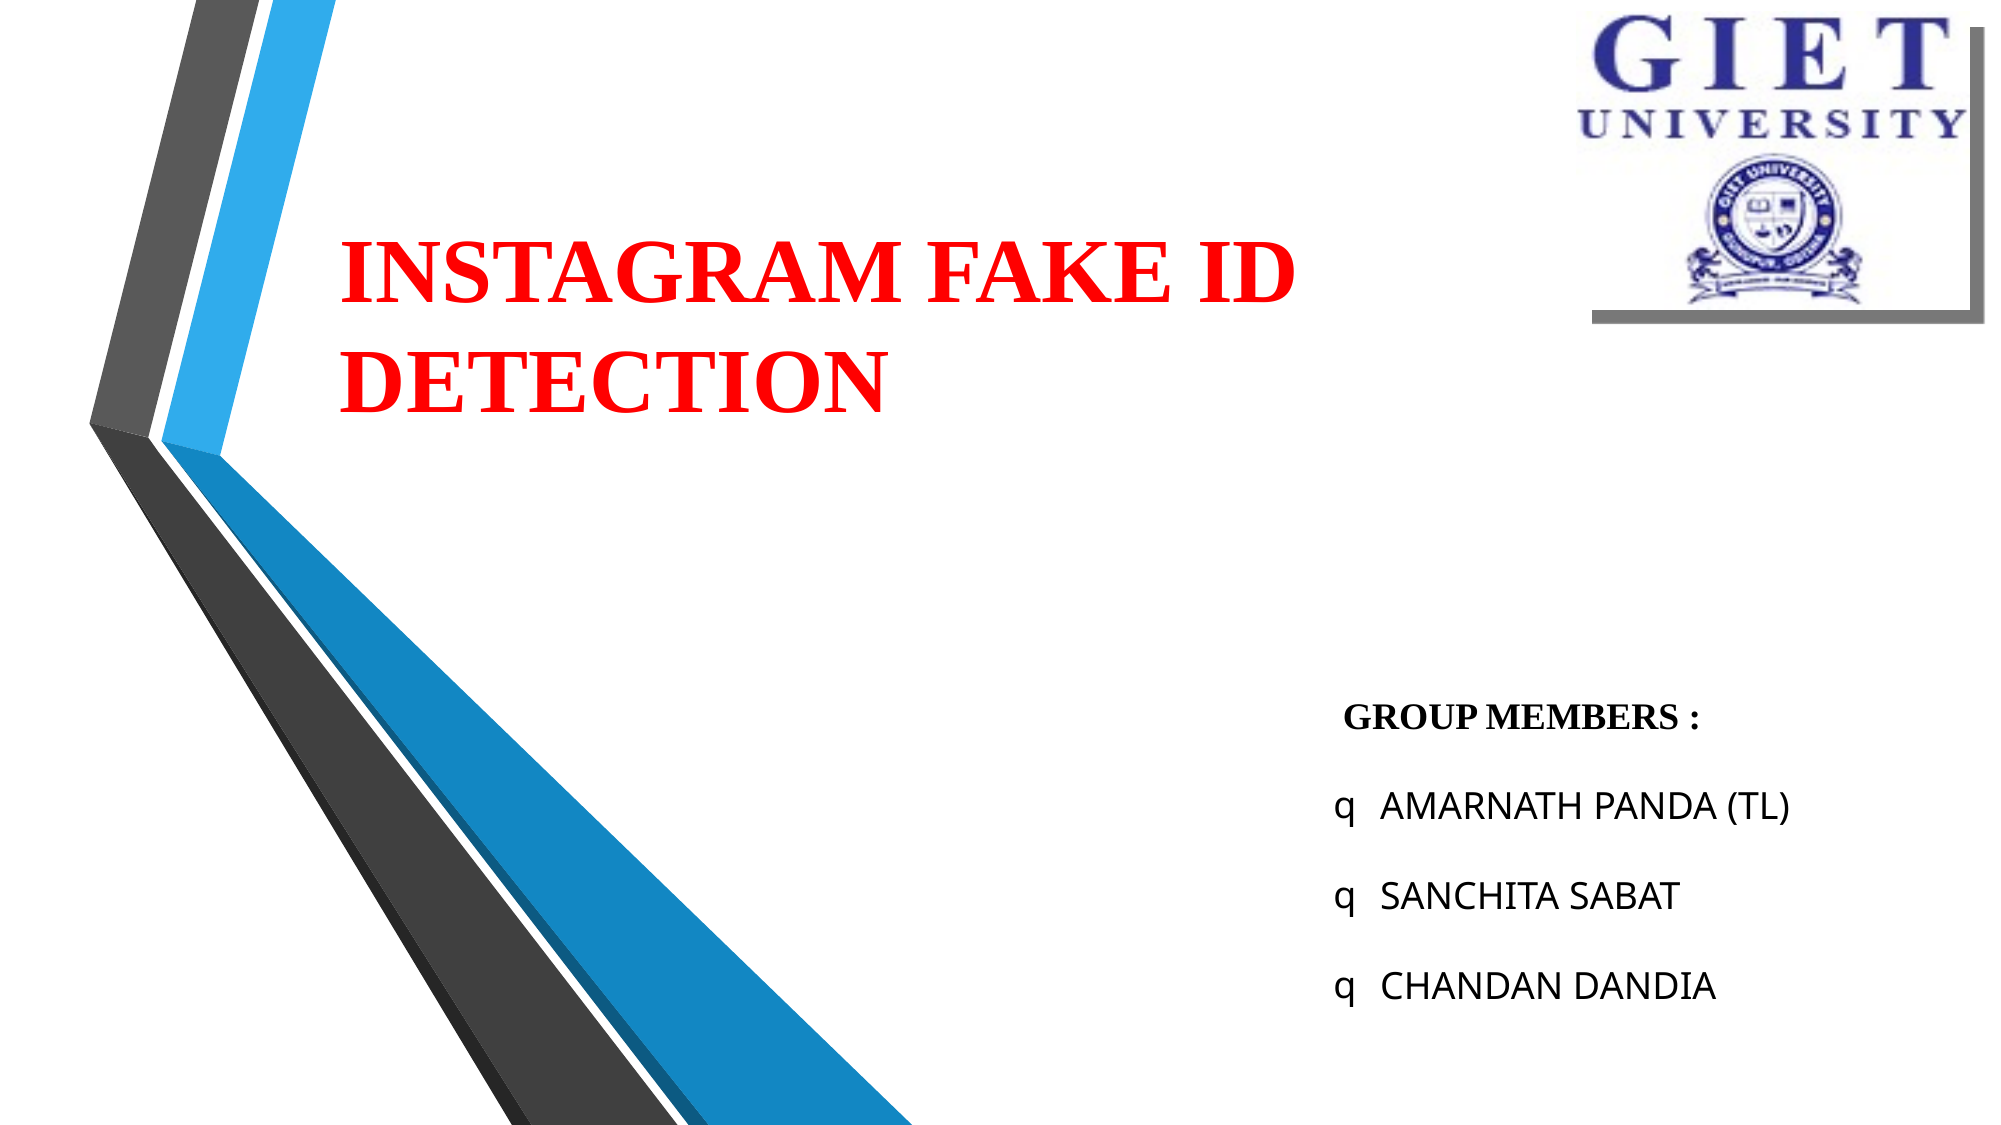

INSTAGRAM FAKE ID DETECTION
 GROUP MEMBERS :
AMARNATH PANDA (TL)
SANCHITA SABAT
CHANDAN DANDIA